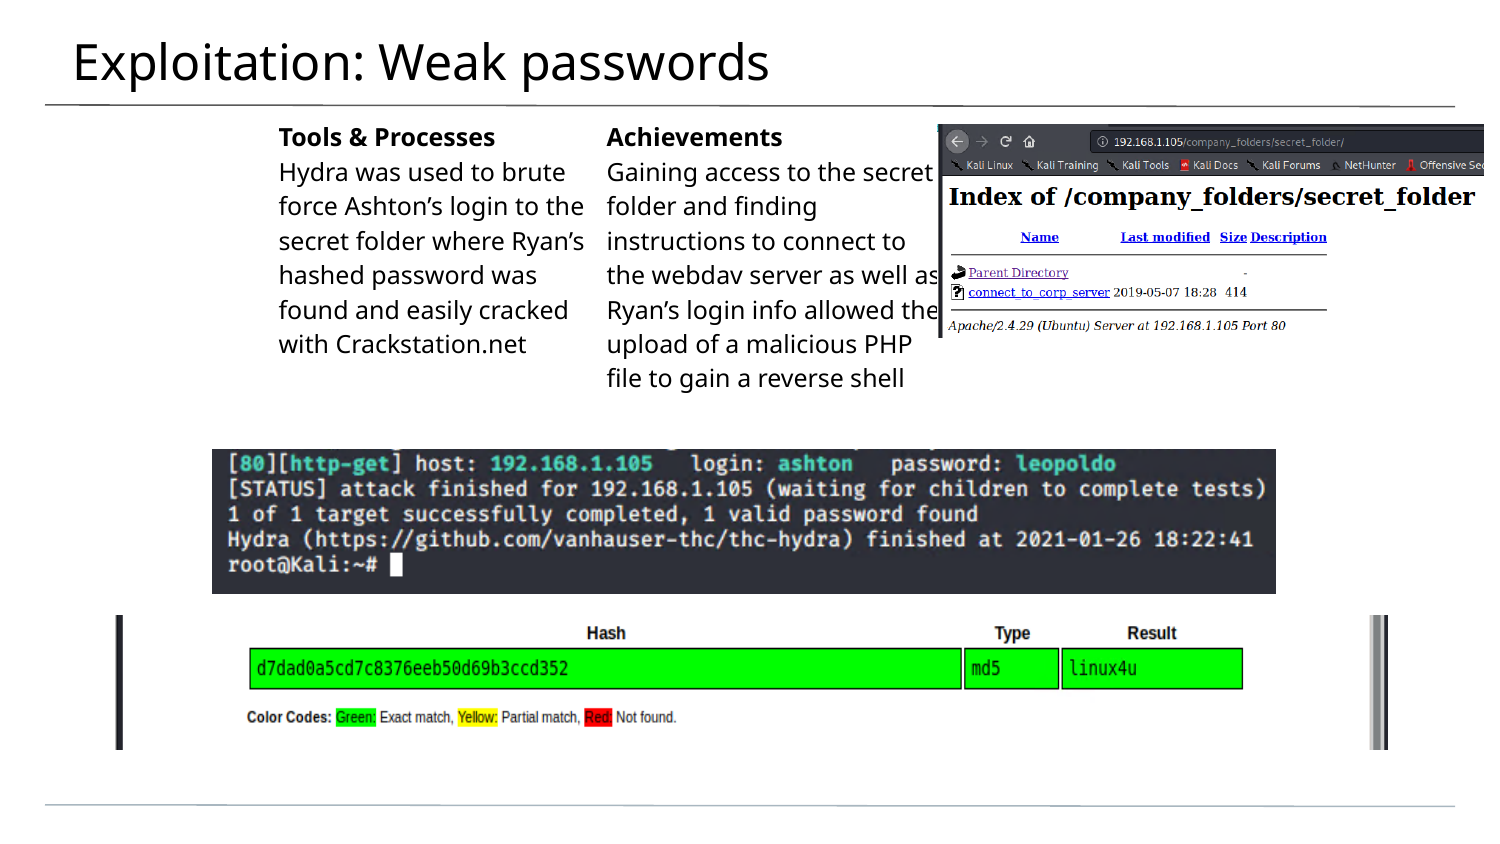

# Exploitation: Weak passwords
Tools & Processes
Hydra was used to brute force Ashton’s login to the secret folder where Ryan’s hashed password was found and easily cracked with Crackstation.net
Achievements
Gaining access to the secret folder and finding instructions to connect to the webdav server as well as Ryan’s login info allowed the upload of a malicious PHP file to gain a reverse shell